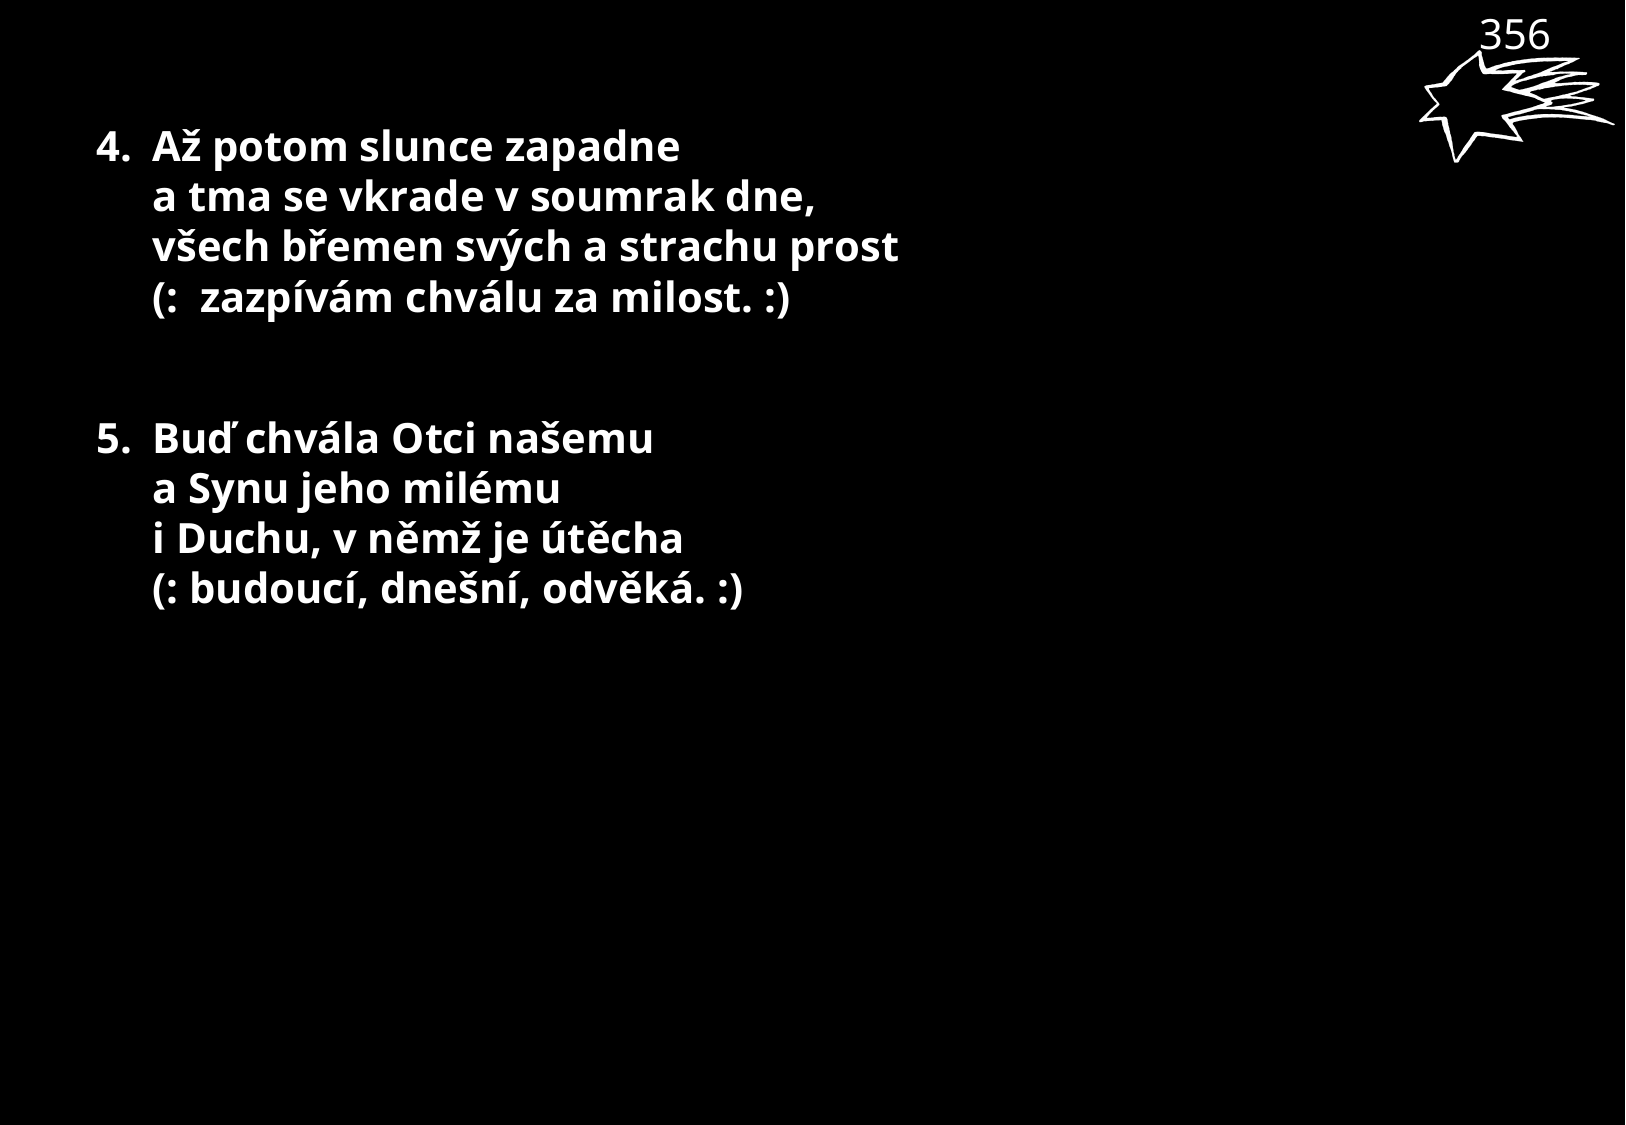

356
# 4. 	Až potom slunce zapadne a tma se vkrade v soumrak dne, všech břemen svých a strachu prost (: zazpívám chválu za milost. :)
5. 	Buď chvála Otci našemu
a Synu jeho milému
i Duchu, v němž je útěcha
(: budoucí, dnešní, odvěká. :)